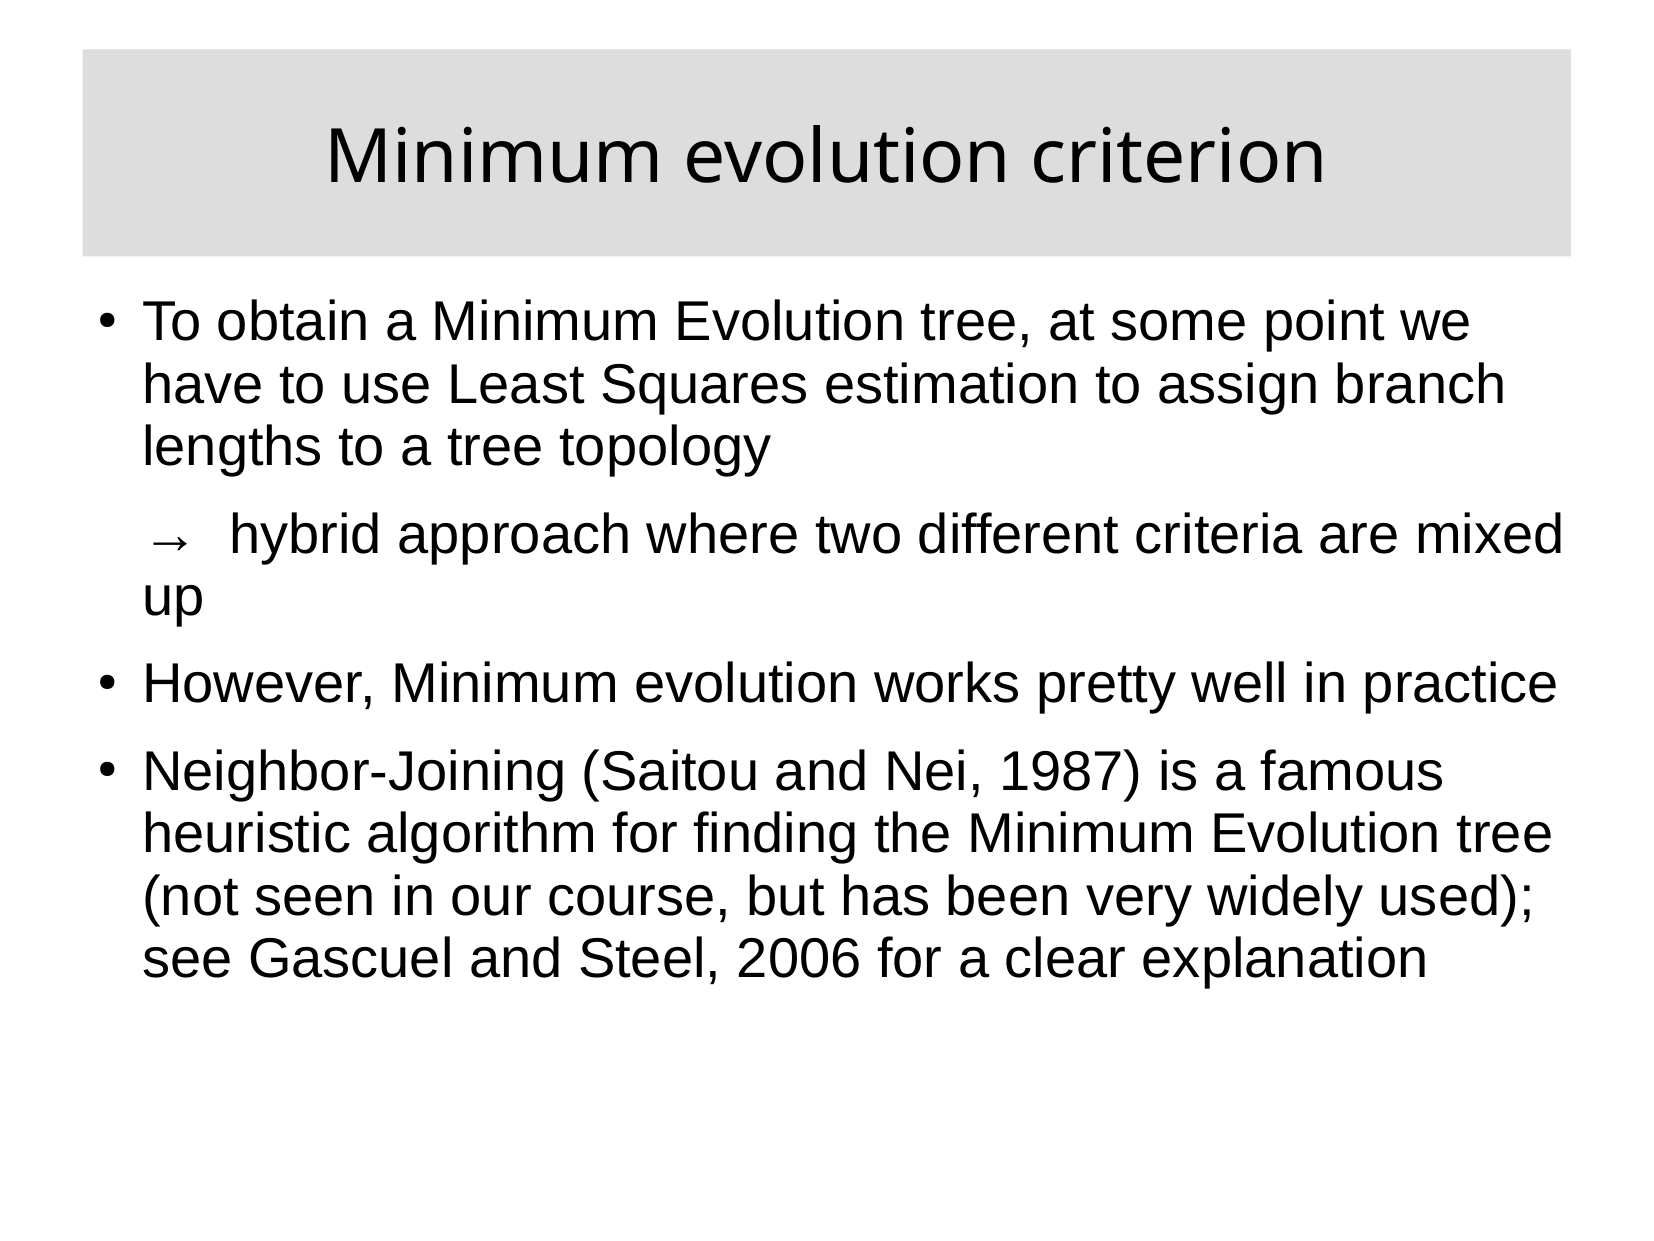

# Minimum evolution criterion
To obtain a Minimum Evolution tree, at some point we have to use Least Squares estimation to assign branch lengths to a tree topology
→ hybrid approach where two different criteria are mixed up
However, Minimum evolution works pretty well in practice
Neighbor-Joining (Saitou and Nei, 1987) is a famous heuristic algorithm for finding the Minimum Evolution tree (not seen in our course, but has been very widely used); see Gascuel and Steel, 2006 for a clear explanation